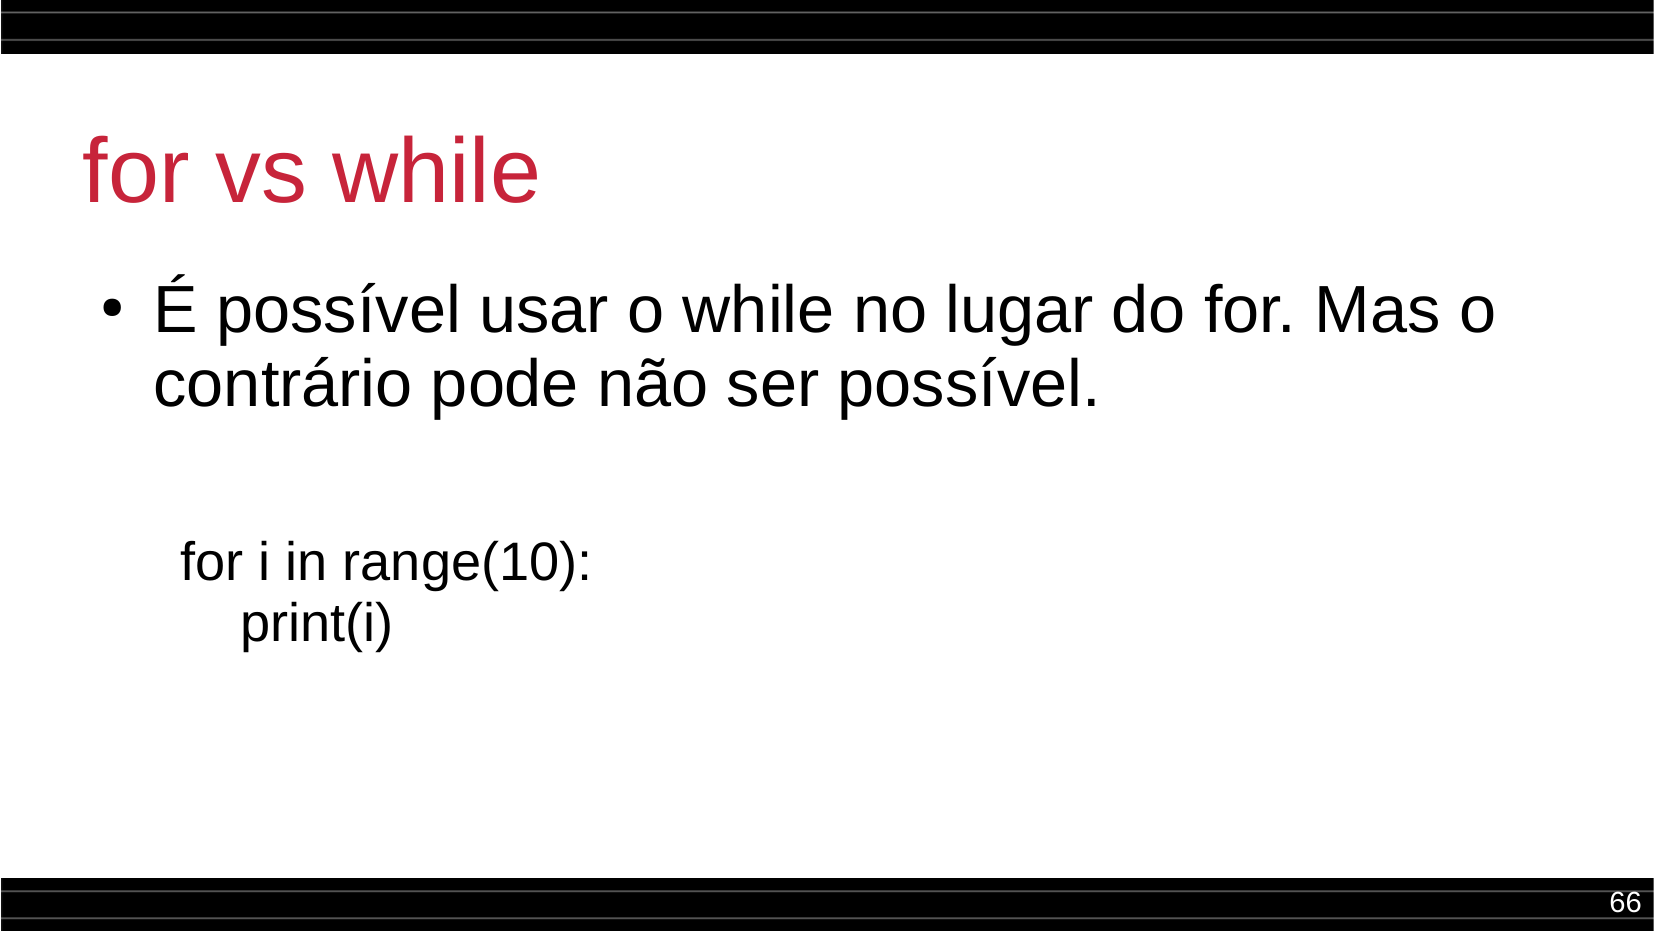

# for vs while
É possível usar o while no lugar do for. Mas o contrário pode não ser possível.
for i in range(10):
 print(i)